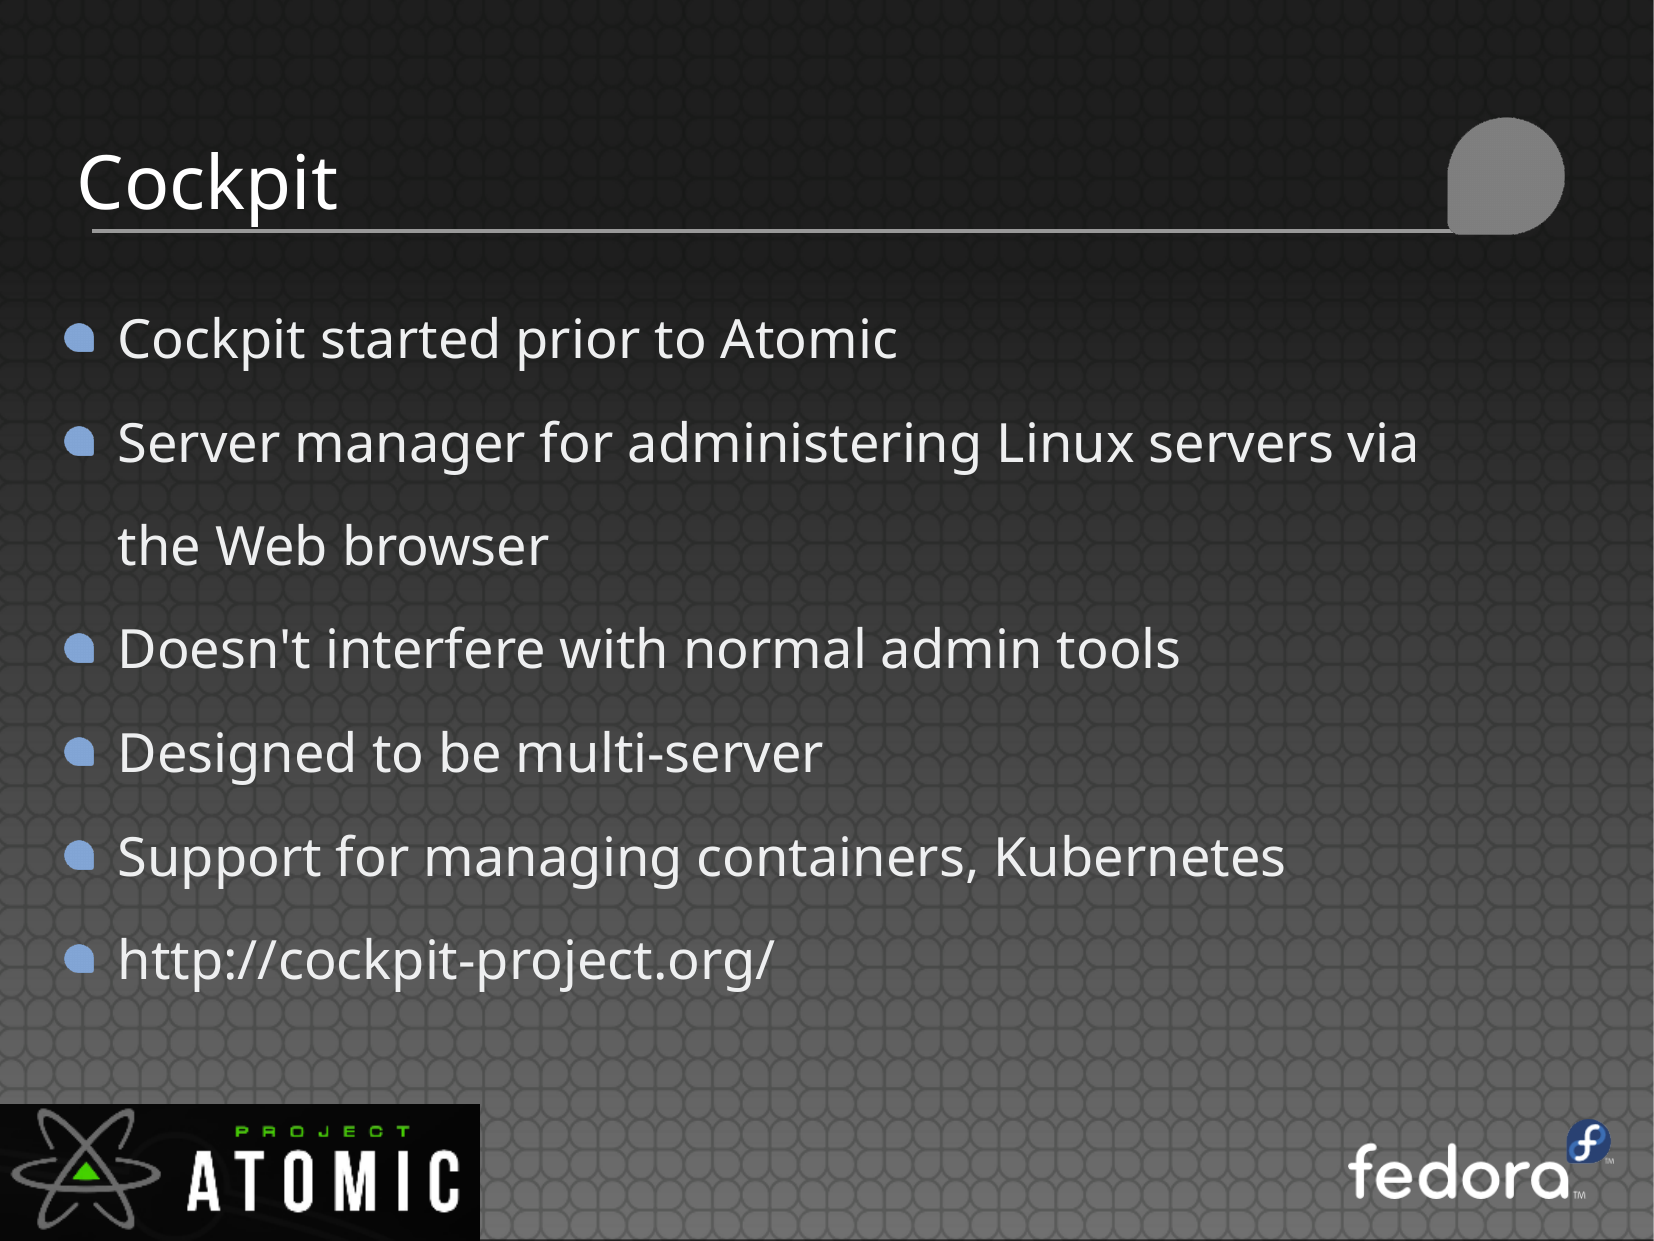

# Cockpit
Cockpit started prior to Atomic
Server manager for administering Linux servers via
the Web browser
Doesn't interfere with normal admin tools
Designed to be multi-server
Support for managing containers, Kubernetes
http://cockpit-project.org/